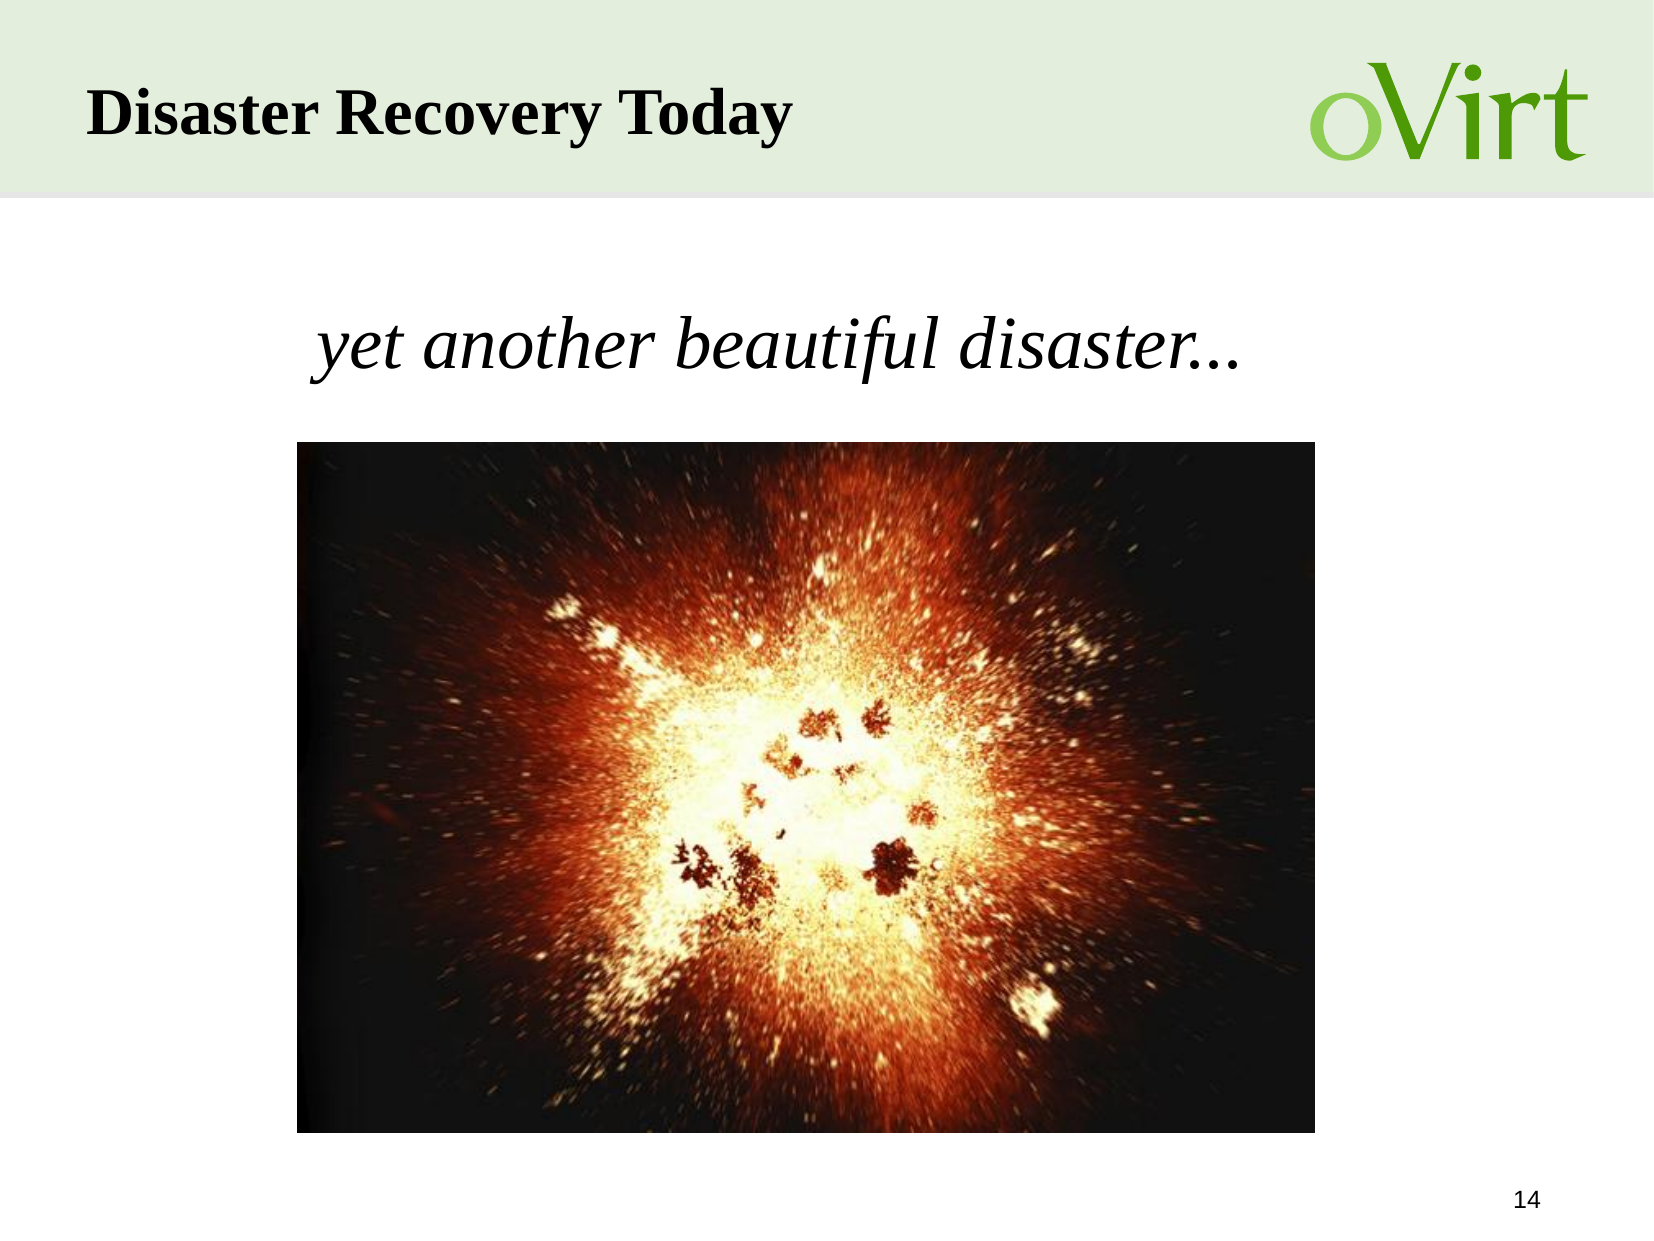

# Disaster Recovery Today
yet another beautiful disaster...